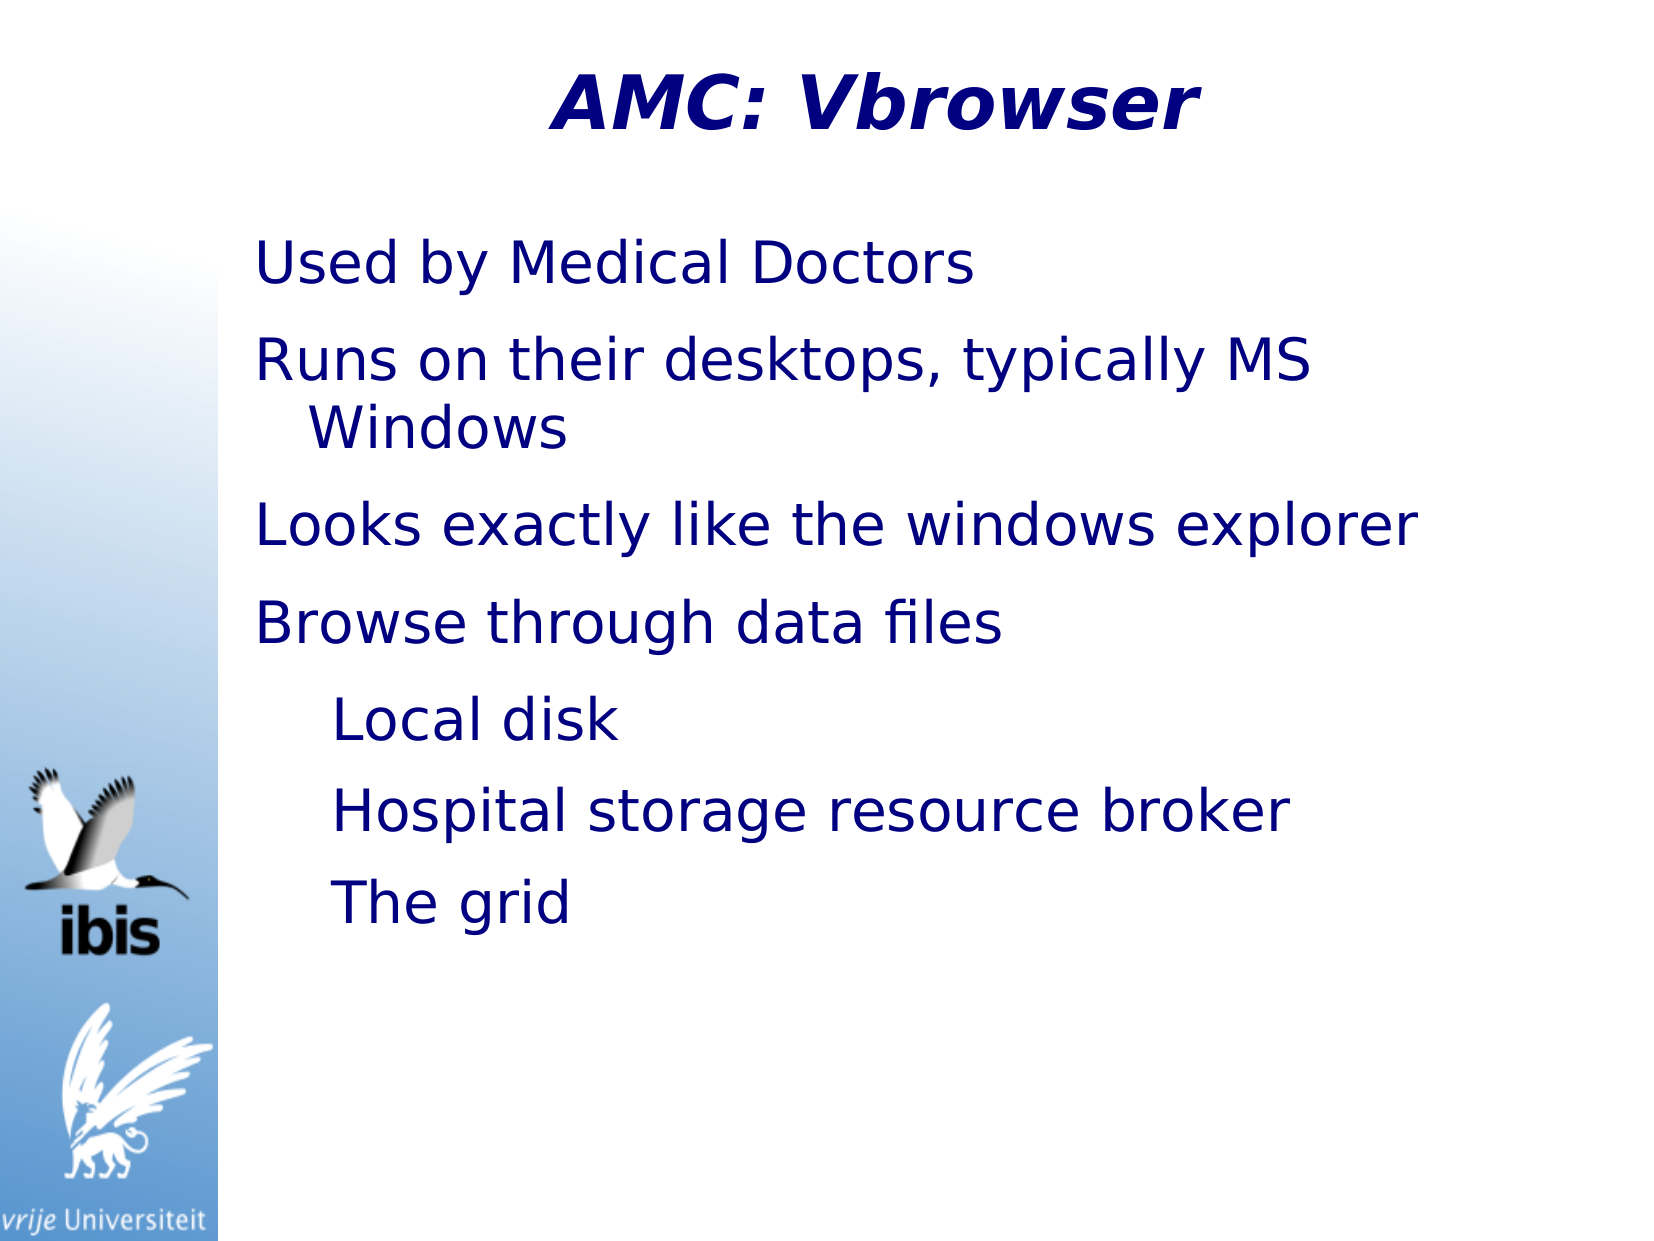

# AMC: Vbrowser
Used by Medical Doctors
Runs on their desktops, typically MS Windows
Looks exactly like the windows explorer
Browse through data files
Local disk
Hospital storage resource broker
The grid